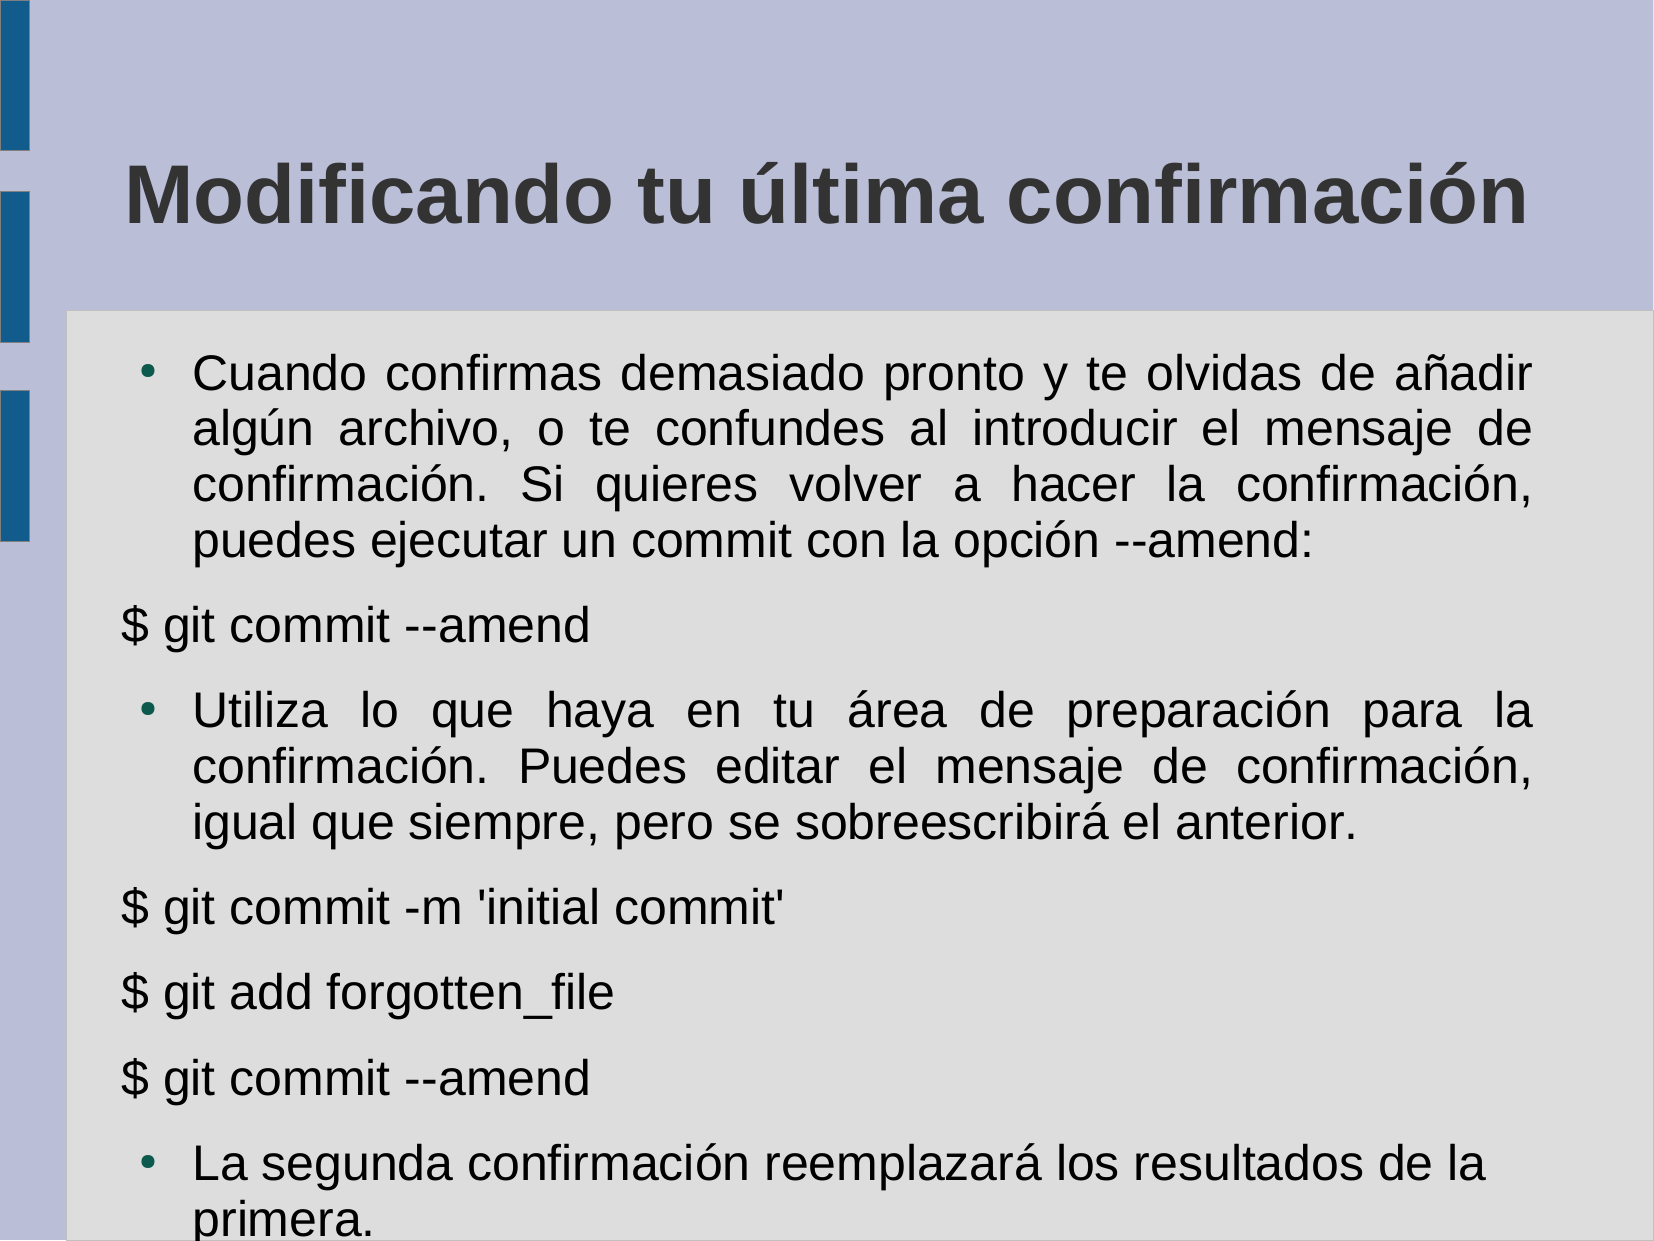

# Modificando tu última confirmación
Cuando confirmas demasiado pronto y te olvidas de añadir algún archivo, o te confundes al introducir el mensaje de confirmación. Si quieres volver a hacer la confirmación, puedes ejecutar un commit con la opción --amend:
$ git commit --amend
Utiliza lo que haya en tu área de preparación para la confirmación. Puedes editar el mensaje de confirmación, igual que siempre, pero se sobreescribirá el anterior.
$ git commit -m 'initial commit'
$ git add forgotten_file
$ git commit --amend
La segunda confirmación reemplazará los resultados de la primera.